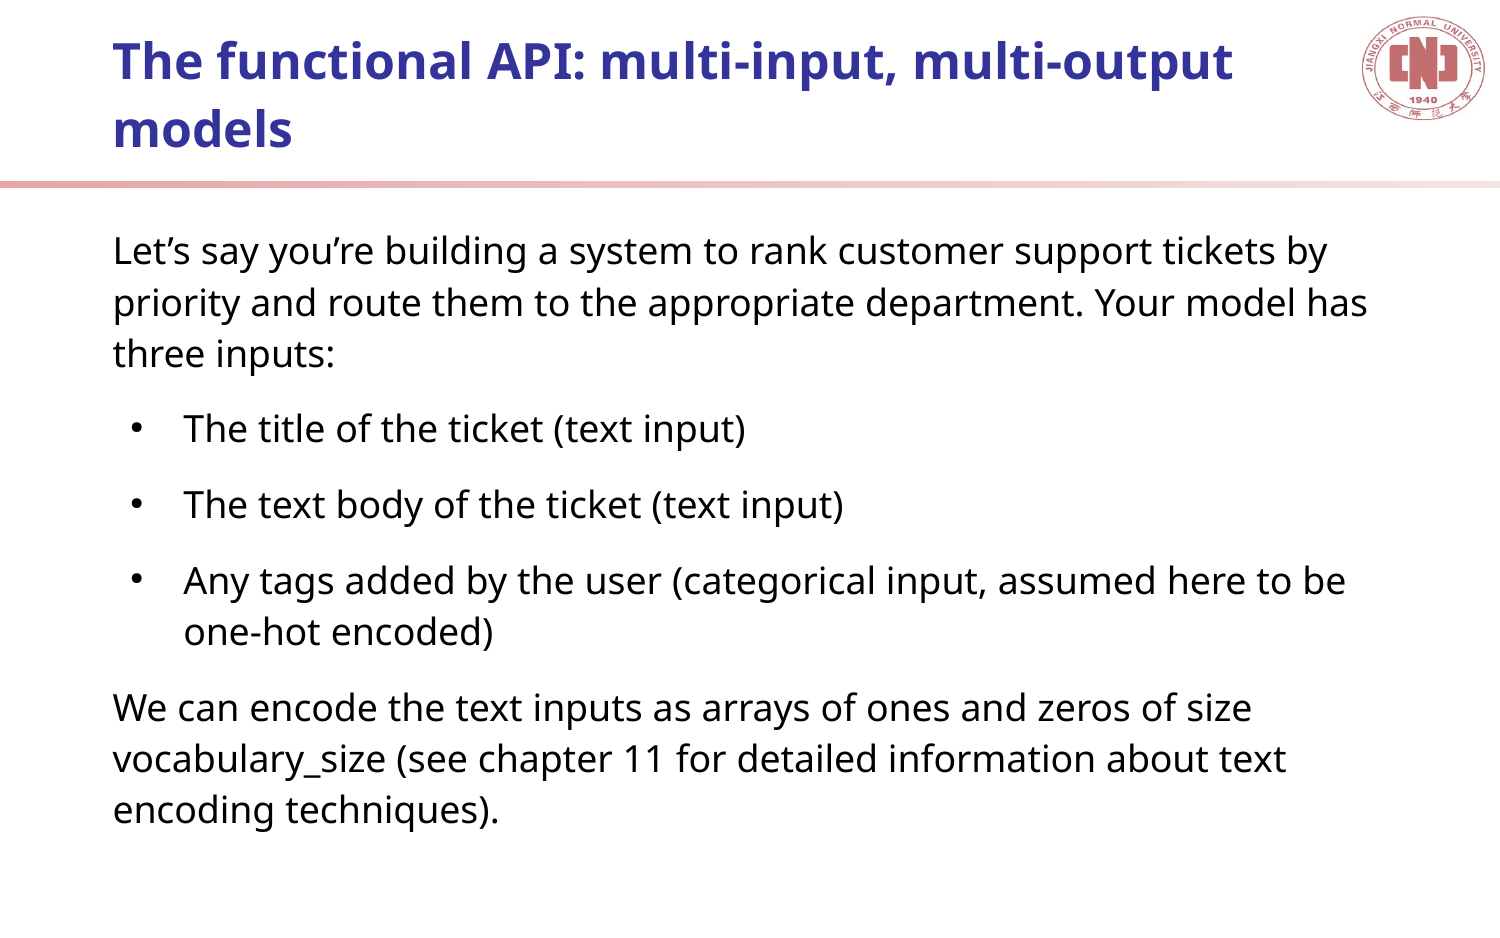

The functional API: multi-input, multi-output models
# Let’s say you’re building a system to rank customer support tickets by priority and route them to the appropriate department. Your model has three inputs:
The title of the ticket (text input)
The text body of the ticket (text input)
Any tags added by the user (categorical input, assumed here to be one-hot encoded)
We can encode the text inputs as arrays of ones and zeros of size vocabulary_size (see chapter 11 for detailed information about text encoding techniques).